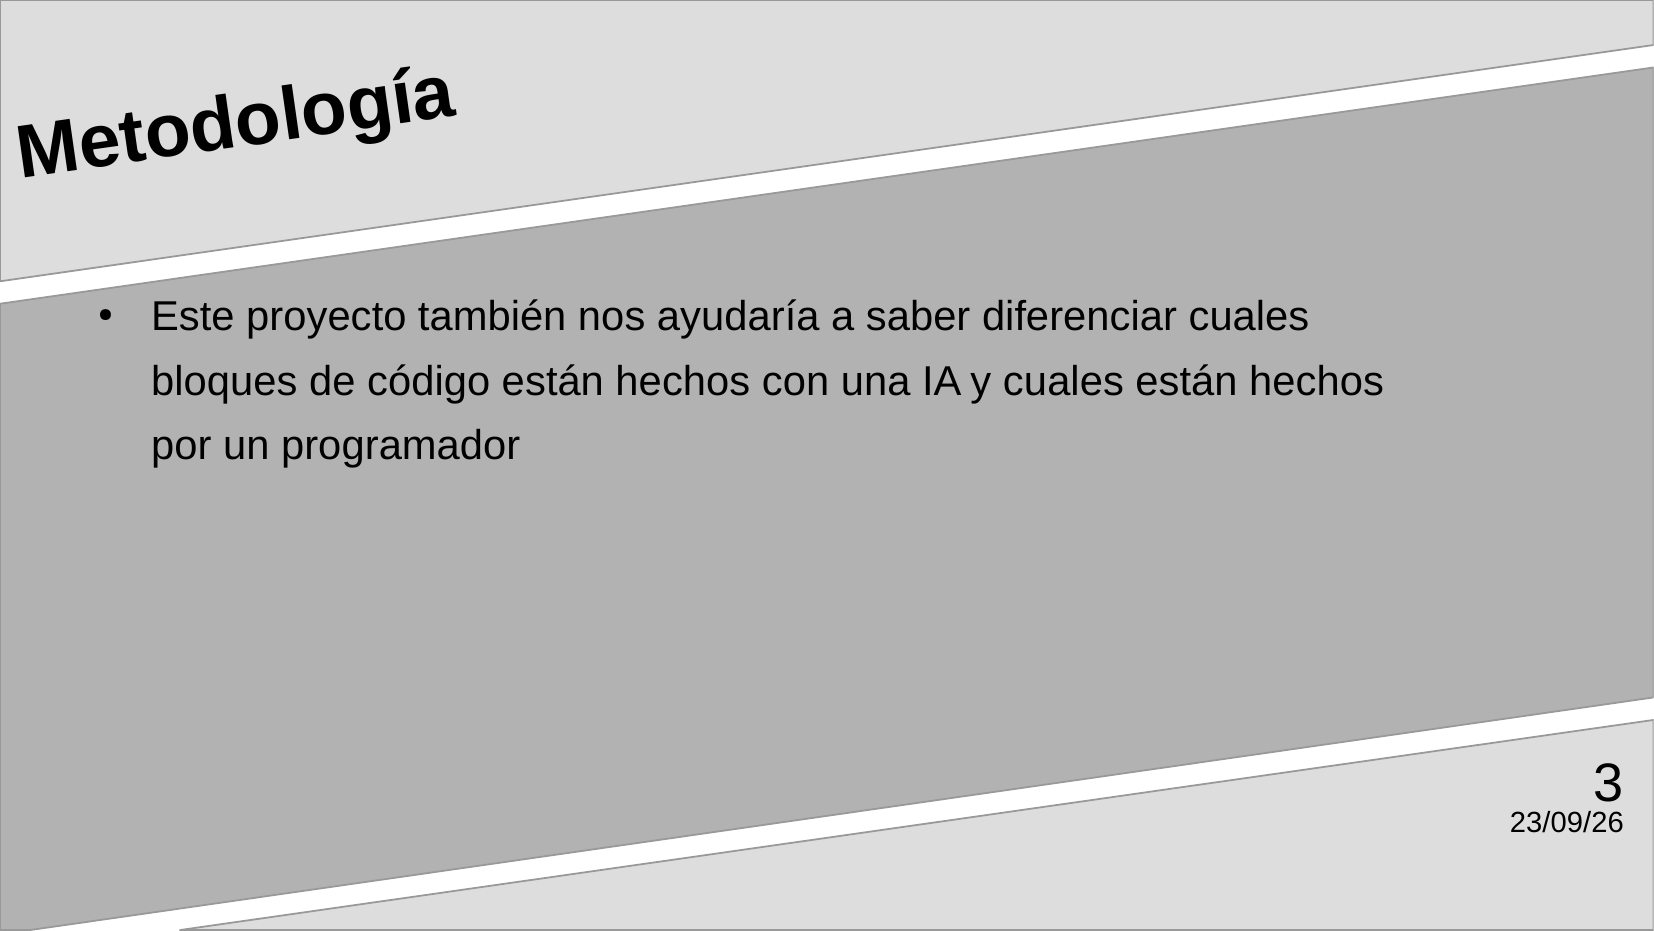

# Metodología
Este proyecto también nos ayudaría a saber diferenciar cuales
bloques de código están hechos con una IA y cuales están hechos
por un programador
3